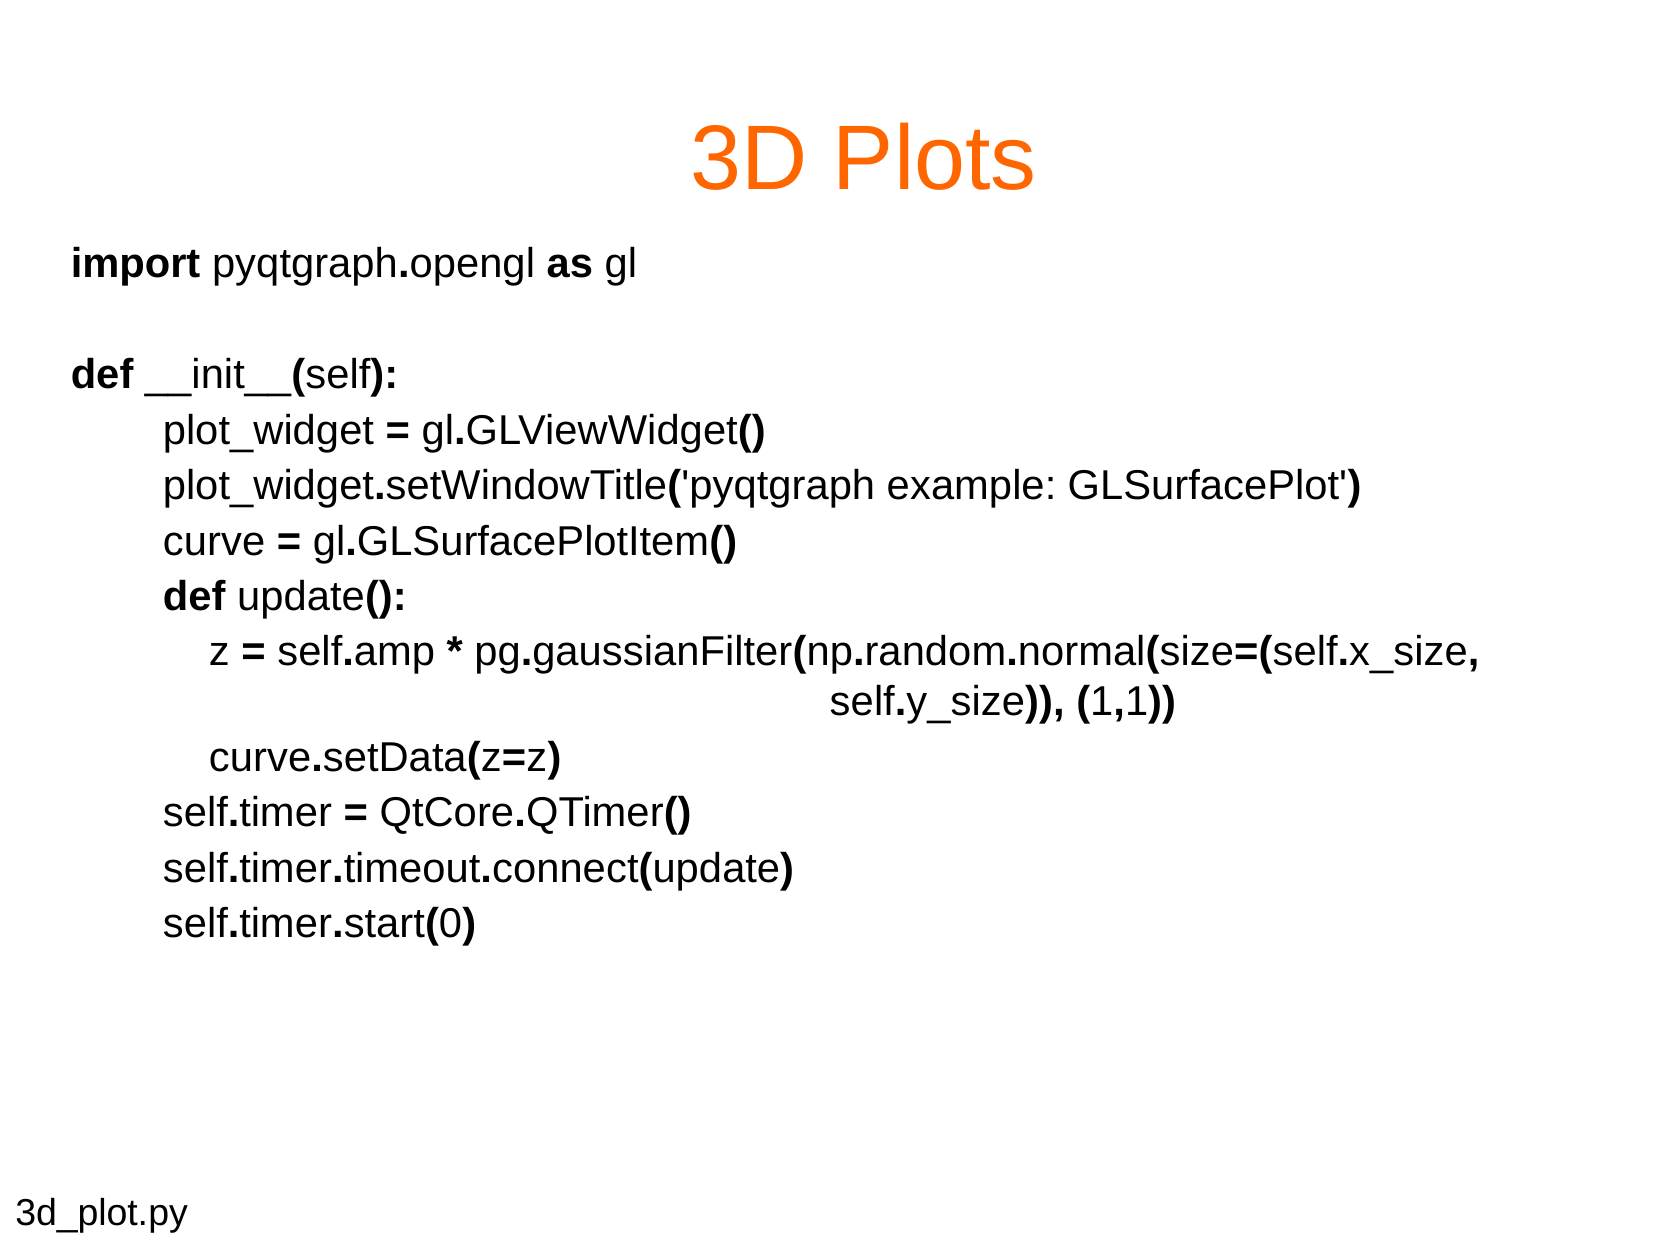

# 3D Plots
import pyqtgraph.opengl as gl
def __init__(self):
 plot_widget = gl.GLViewWidget()
 plot_widget.setWindowTitle('pyqtgraph example: GLSurfacePlot')
 curve = gl.GLSurfacePlotItem()
 def update():
 z = self.amp * pg.gaussianFilter(np.random.normal(size=(self.x_size, self.y_size)), (1,1))
 curve.setData(z=z)
 self.timer = QtCore.QTimer()
 self.timer.timeout.connect(update)
 self.timer.start(0)
3d_plot.py